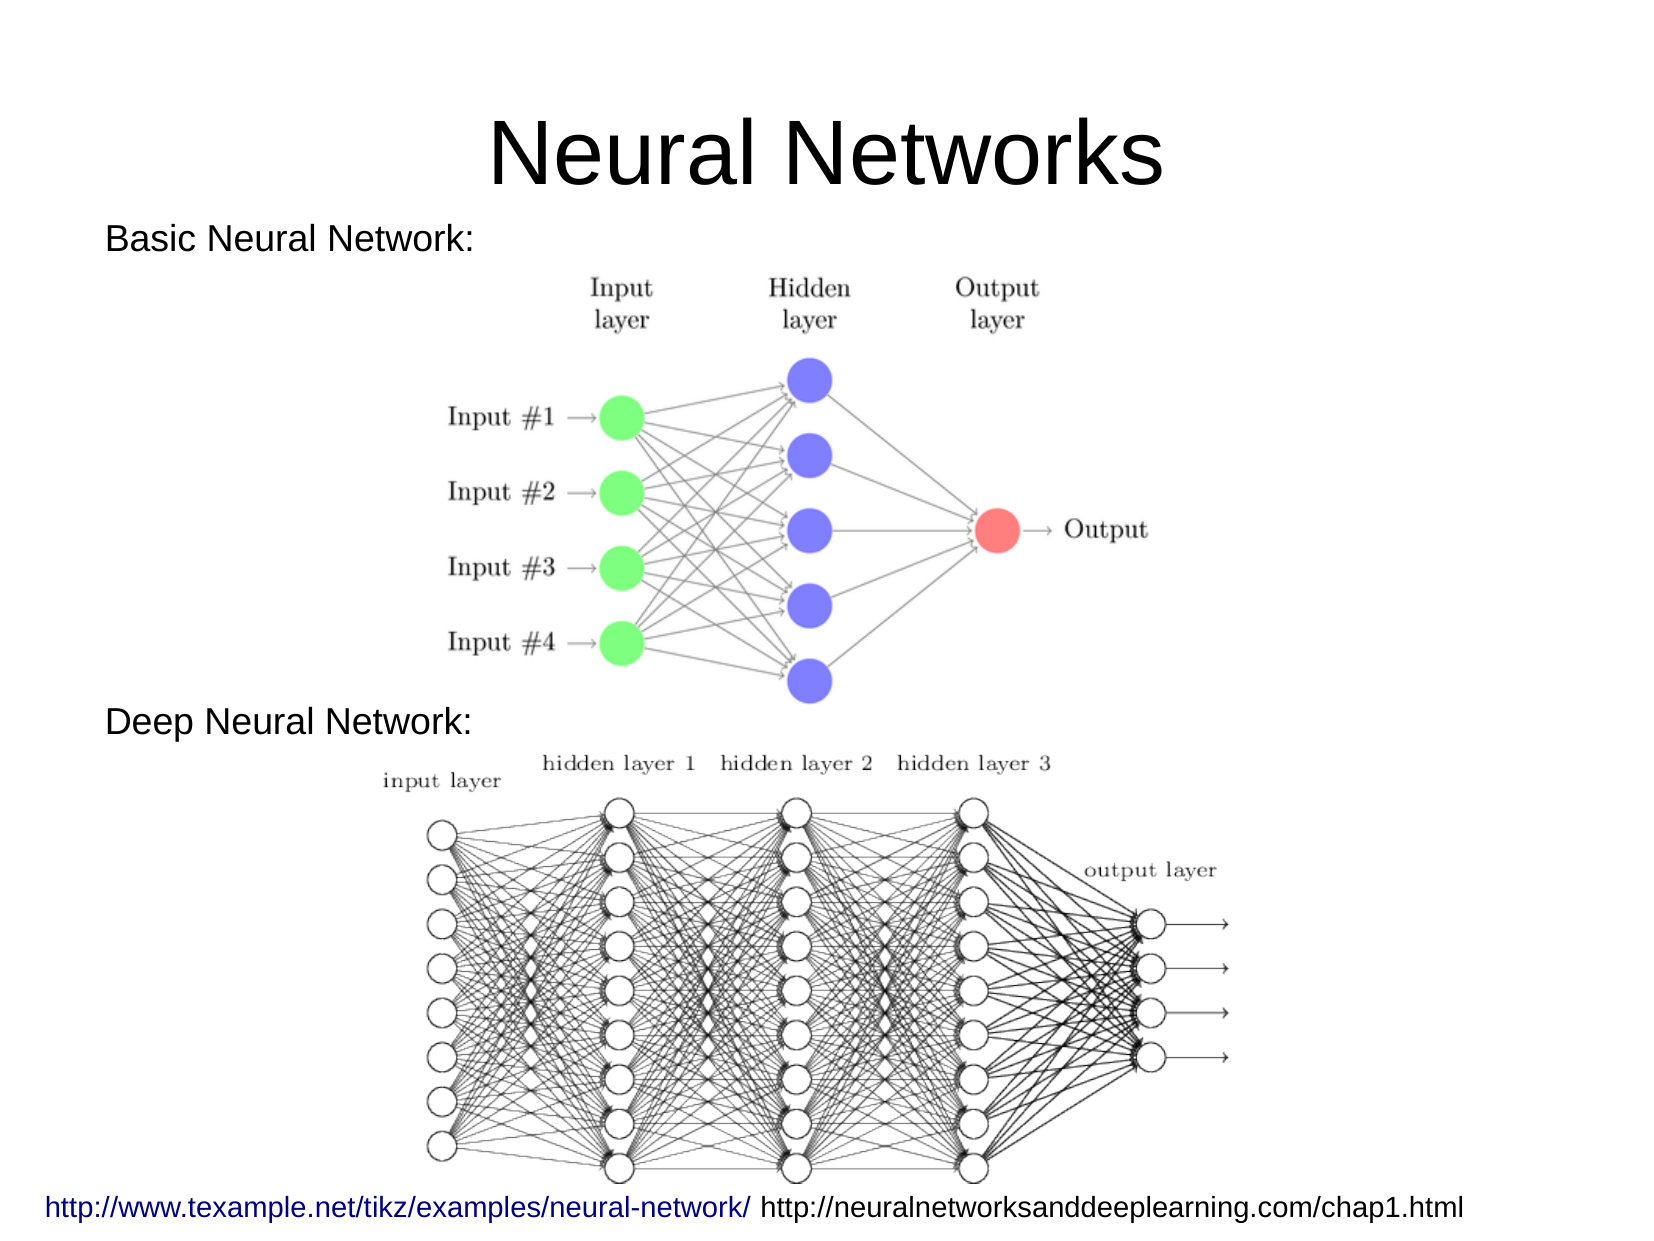

# Neural Networks
Basic Neural Network:
Deep Neural Network:
http://www.texample.net/tikz/examples/neural-network/ http://neuralnetworksanddeeplearning.com/chap1.html